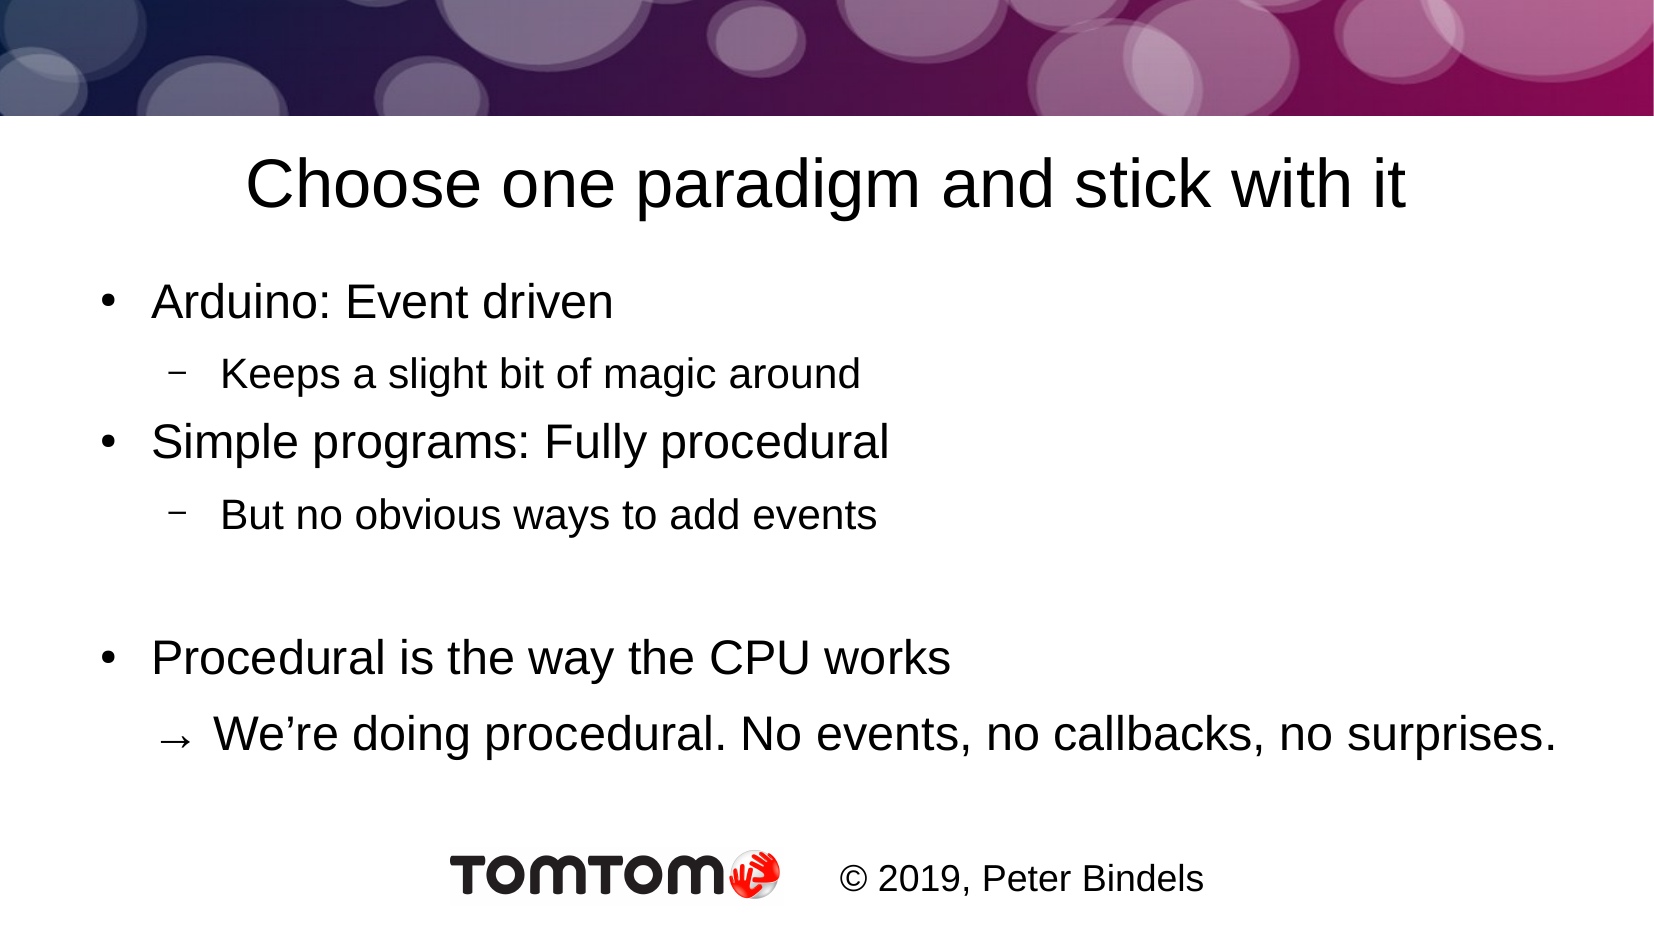

# Choose one paradigm and stick with it
Arduino: Event driven
Keeps a slight bit of magic around
Simple programs: Fully procedural
But no obvious ways to add events
Procedural is the way the CPU works
→ We’re doing procedural. No events, no callbacks, no surprises.